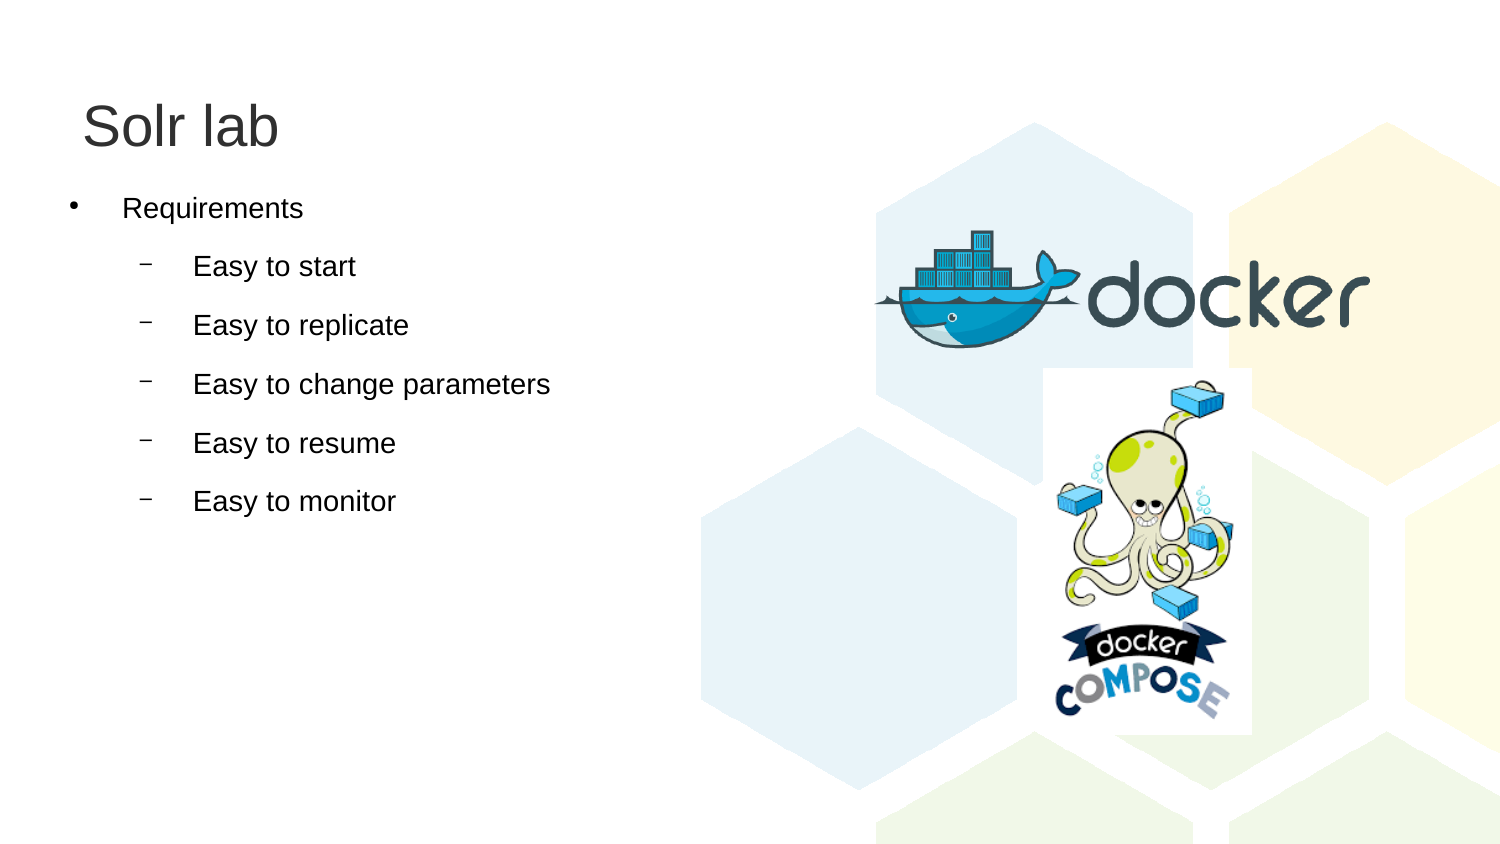

# Solr lab
Requirements
Easy to start
Easy to replicate
Easy to change parameters
Easy to resume
Easy to monitor